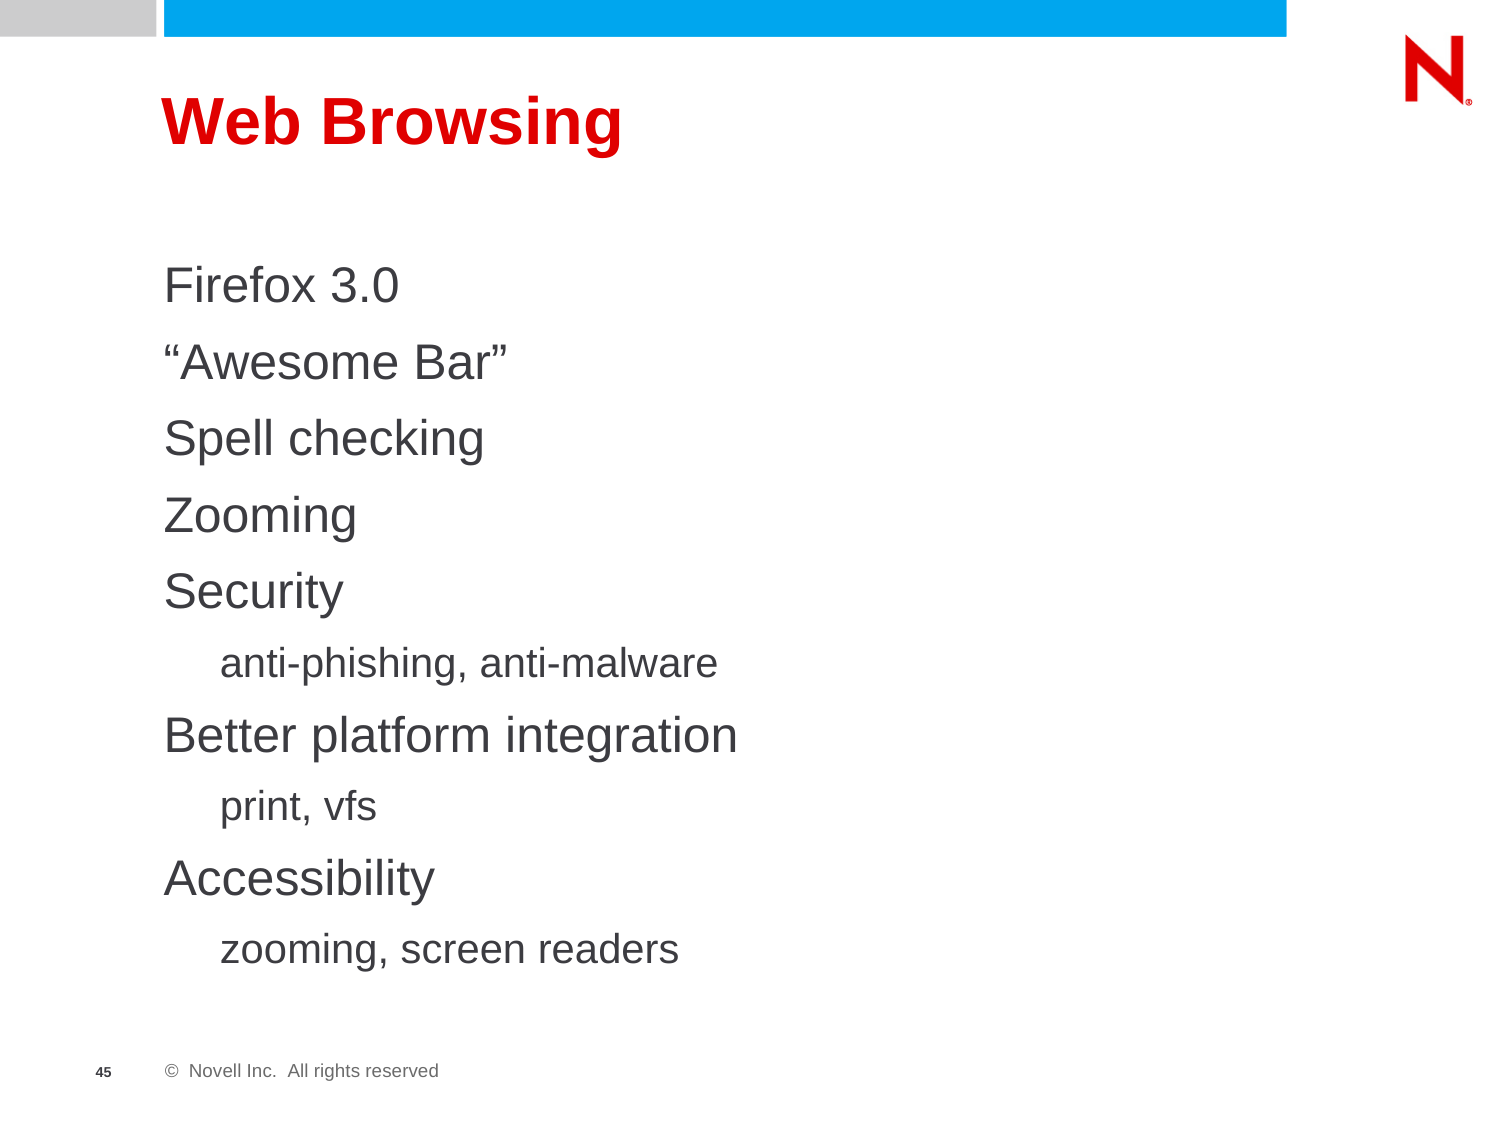

# Web Browsing
Firefox 3.0
“Awesome Bar”
Spell checking
Zooming
Security
anti-phishing, anti-malware
Better platform integration
print, vfs
Accessibility
zooming, screen readers